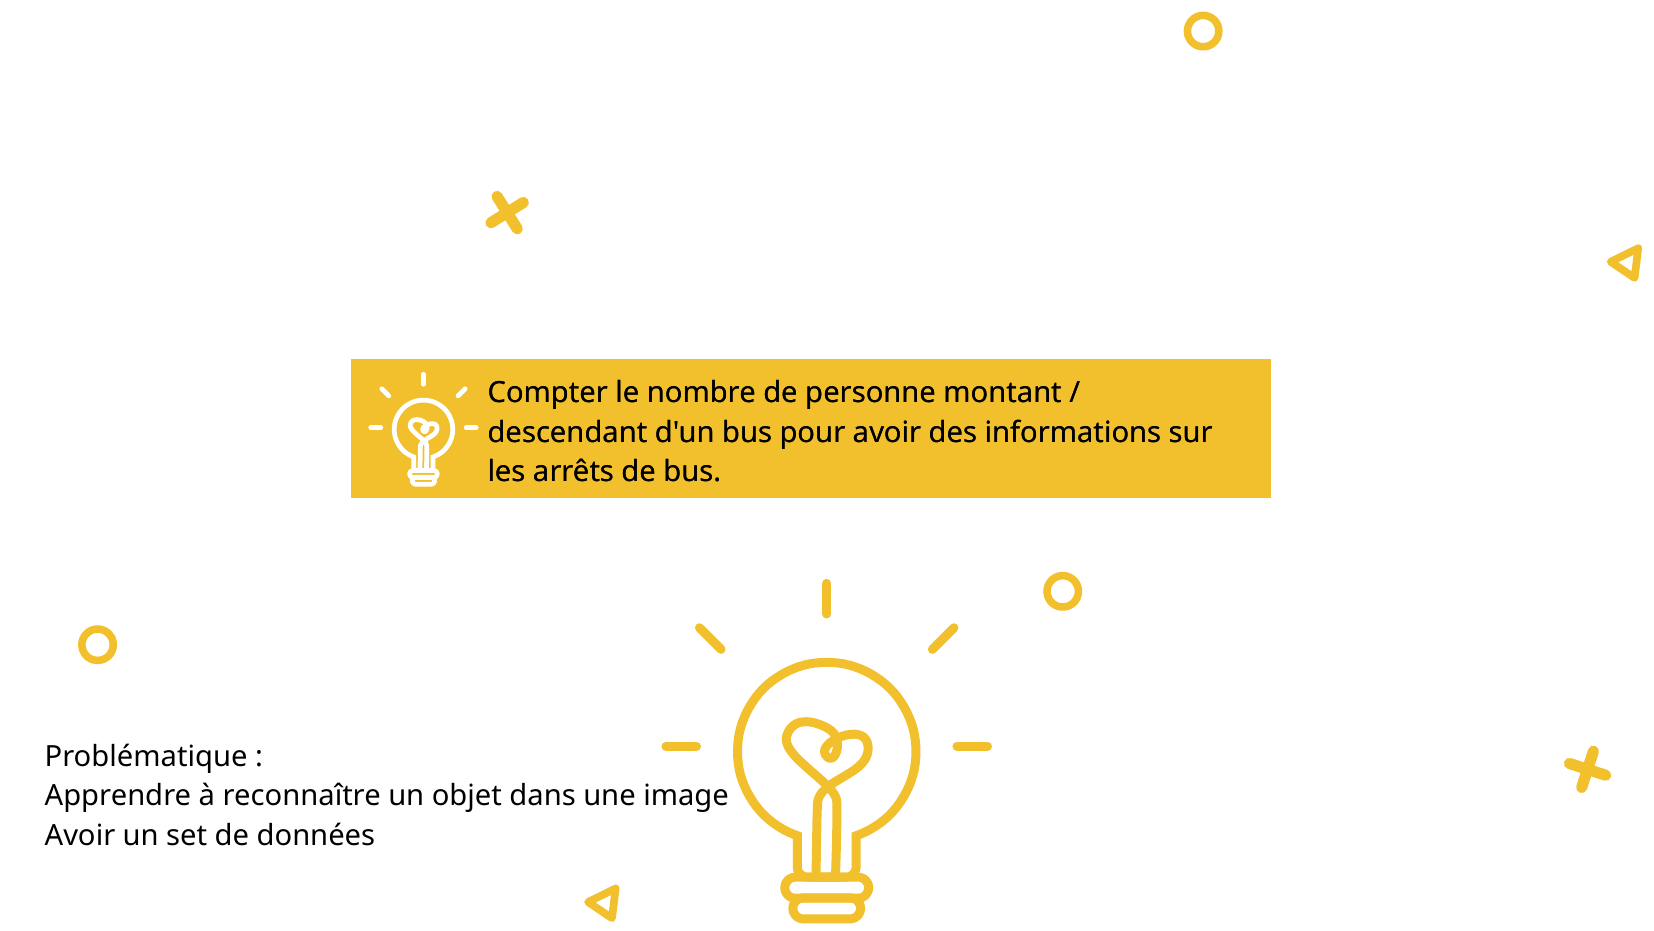

Compter le nombre de personne montant / descendant d'un bus pour avoir des informations sur les arrêts de bus.
Compter le nombre de personne montant / descendant d'un bus pour avoir des informations sur les arrêts de bus.
Problématique :
Apprendre à reconnaître un objet dans une image
Avoir un set de données